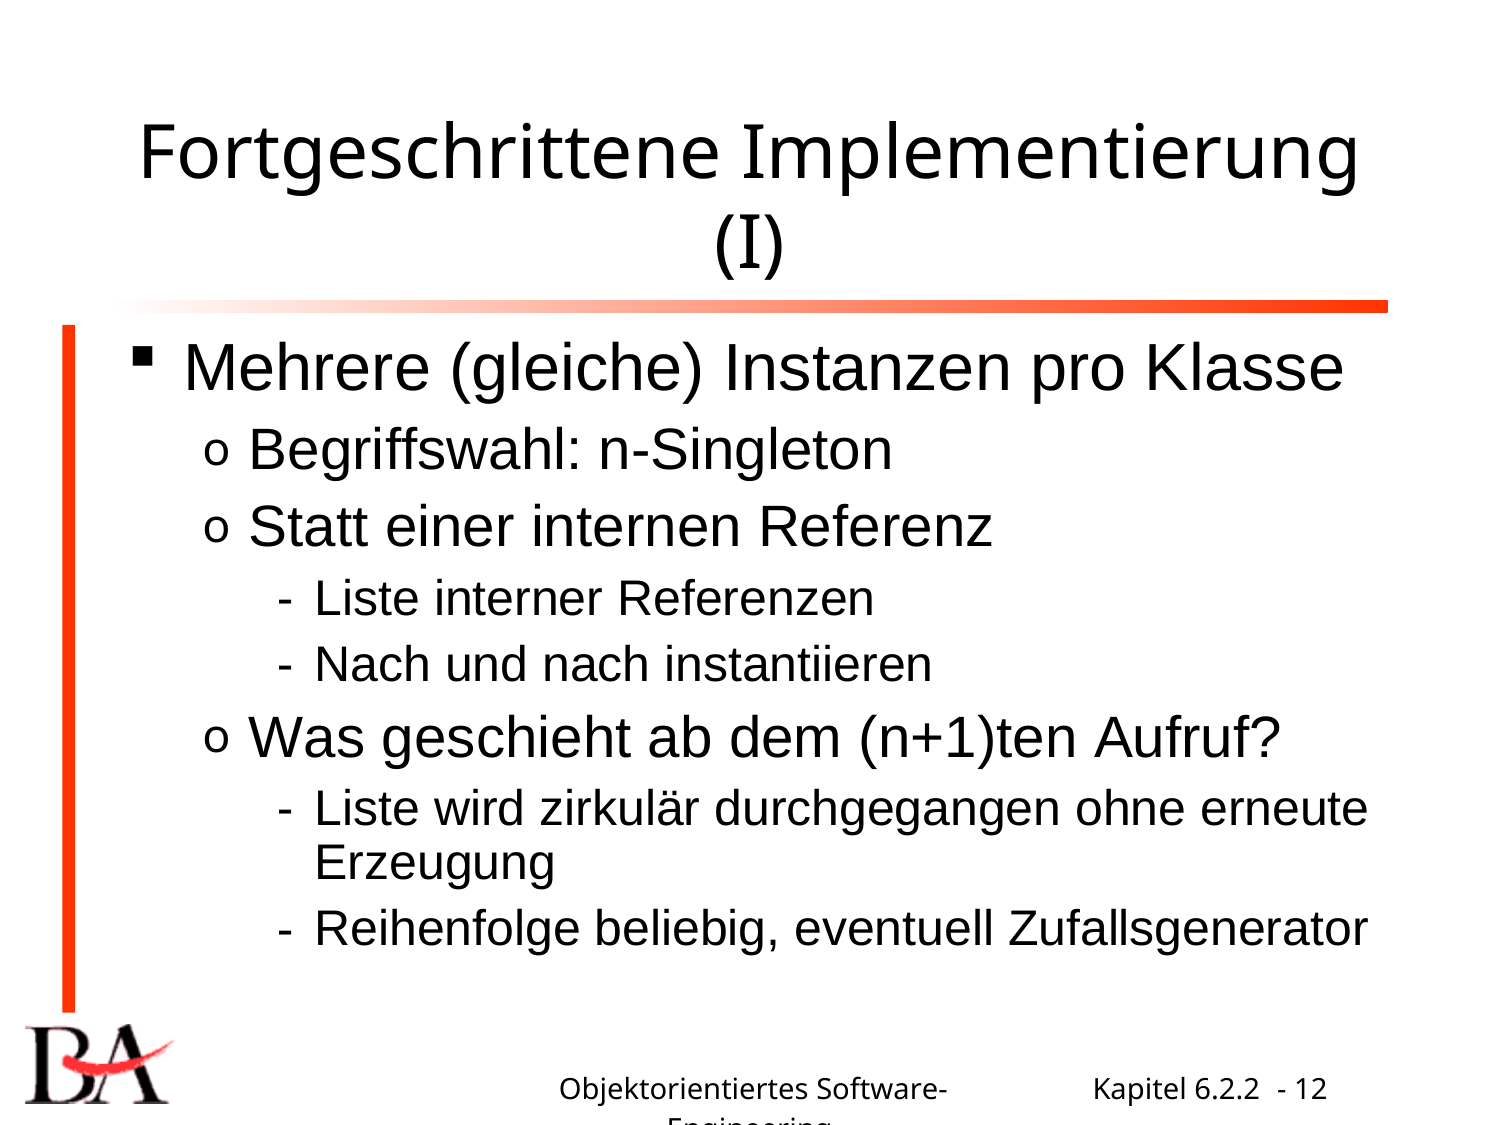

# Fortgeschrittene Implementierung (I)
Mehrere (gleiche) Instanzen pro Klasse
Begriffswahl: n-Singleton
Statt einer internen Referenz
Liste interner Referenzen
Nach und nach instantiieren
Was geschieht ab dem (n+1)ten Aufruf?
Liste wird zirkulär durchgegangen ohne erneute Erzeugung
Reihenfolge beliebig, eventuell Zufallsgenerator
12